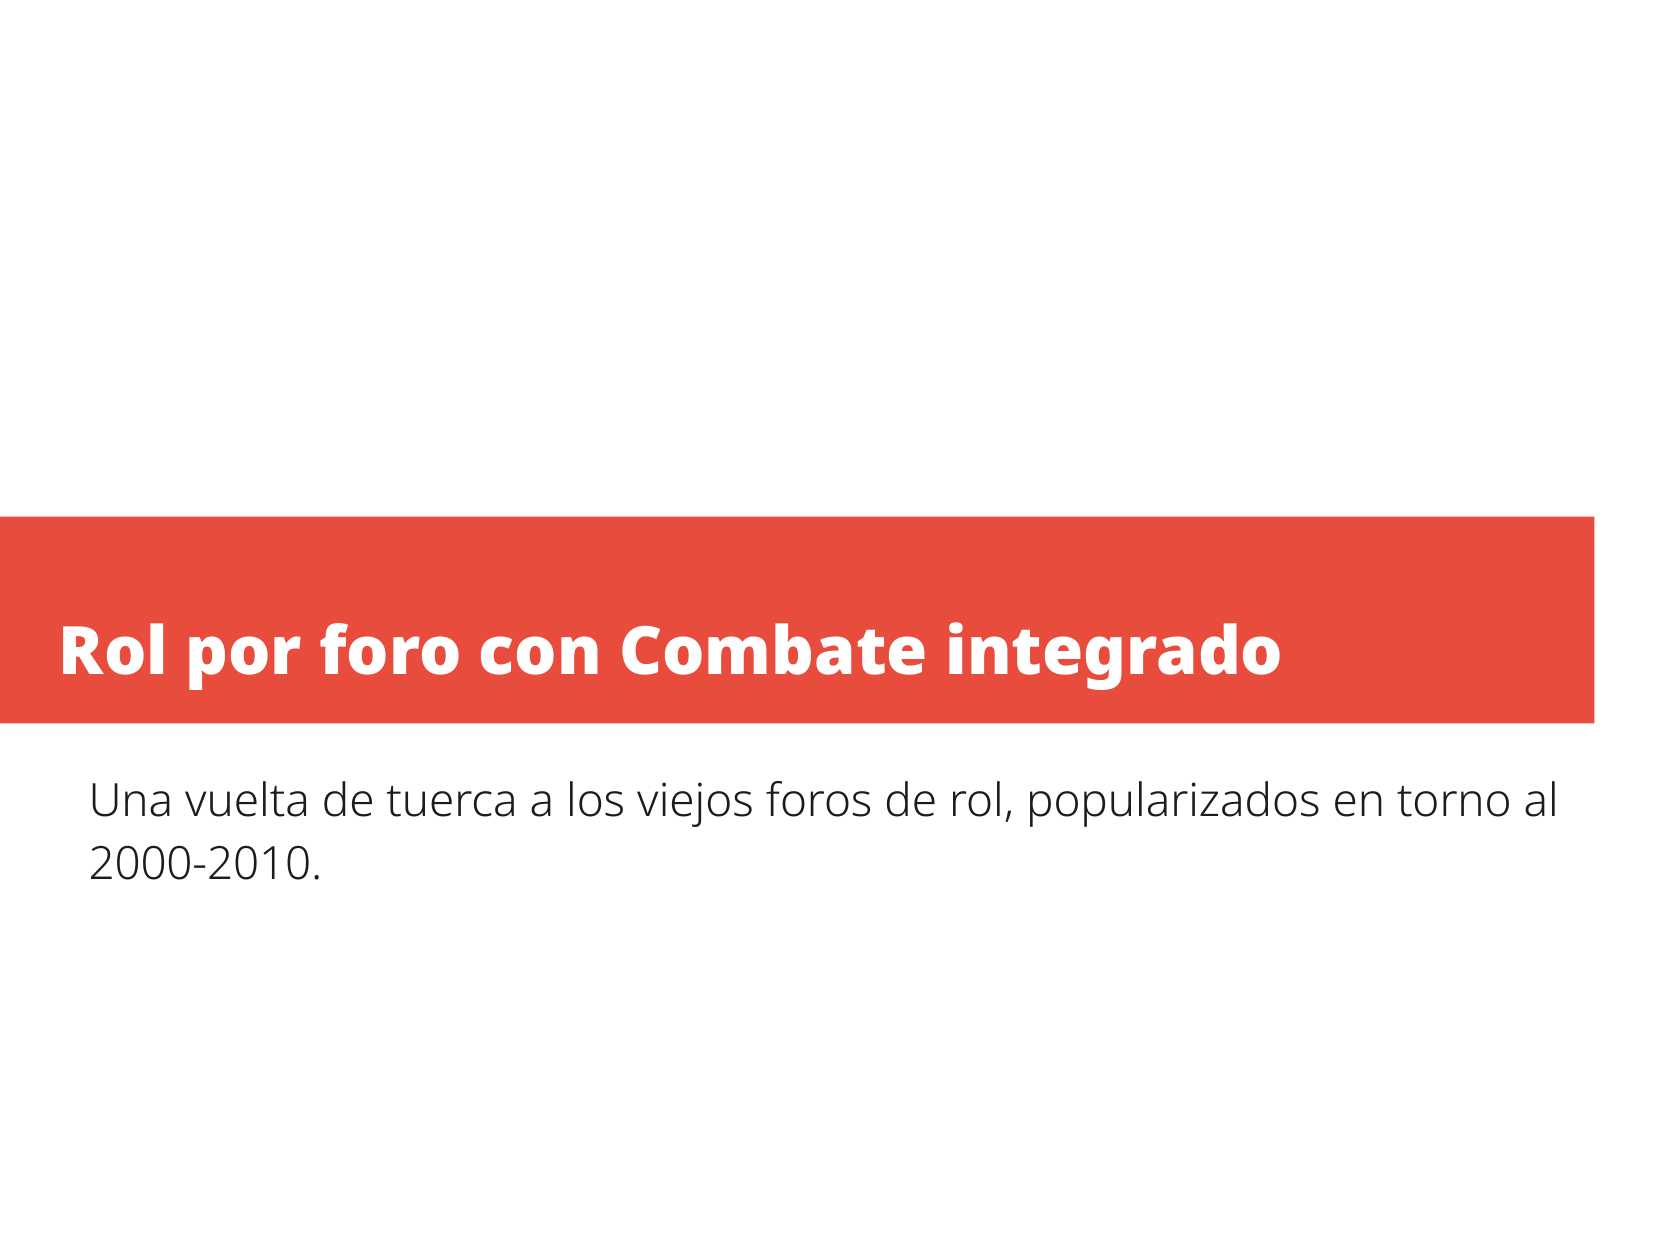

# Rol por foro con Combate integrado
Una vuelta de tuerca a los viejos foros de rol, popularizados en torno al 2000-2010.